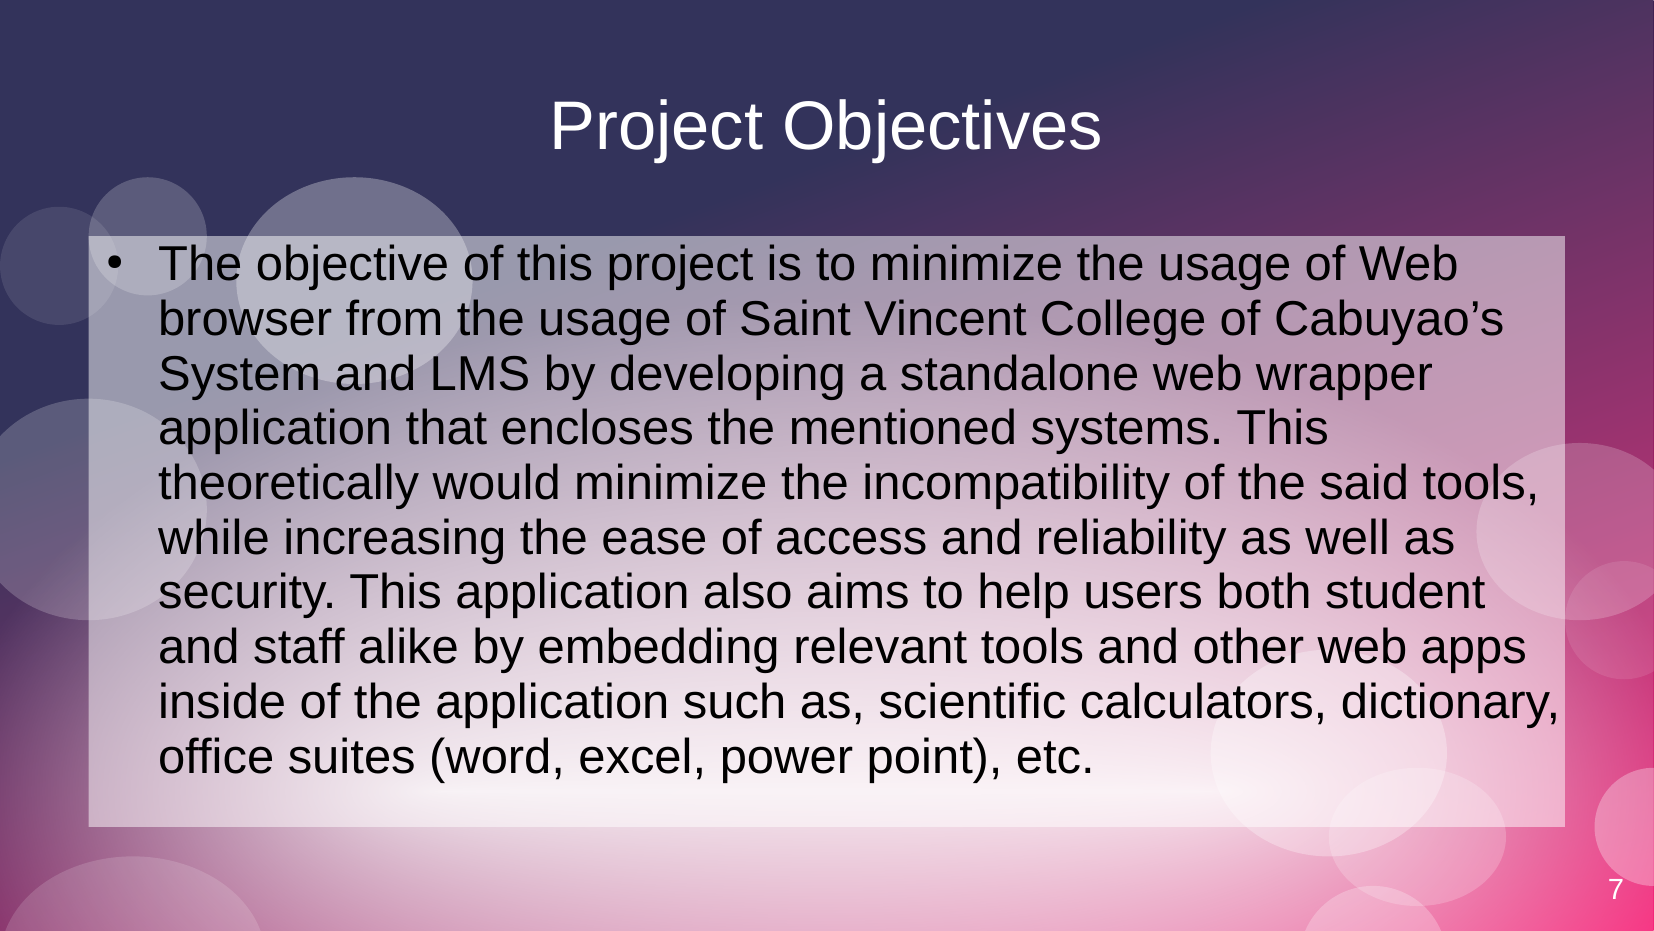

# Project Objectives
The objective of this project is to minimize the usage of Web browser from the usage of Saint Vincent College of Cabuyao’s System and LMS by developing a standalone web wrapper application that encloses the mentioned systems. This theoretically would minimize the incompatibility of the said tools, while increasing the ease of access and reliability as well as security. This application also aims to help users both student and staff alike by embedding relevant tools and other web apps inside of the application such as, scientific calculators, dictionary, office suites (word, excel, power point), etc.